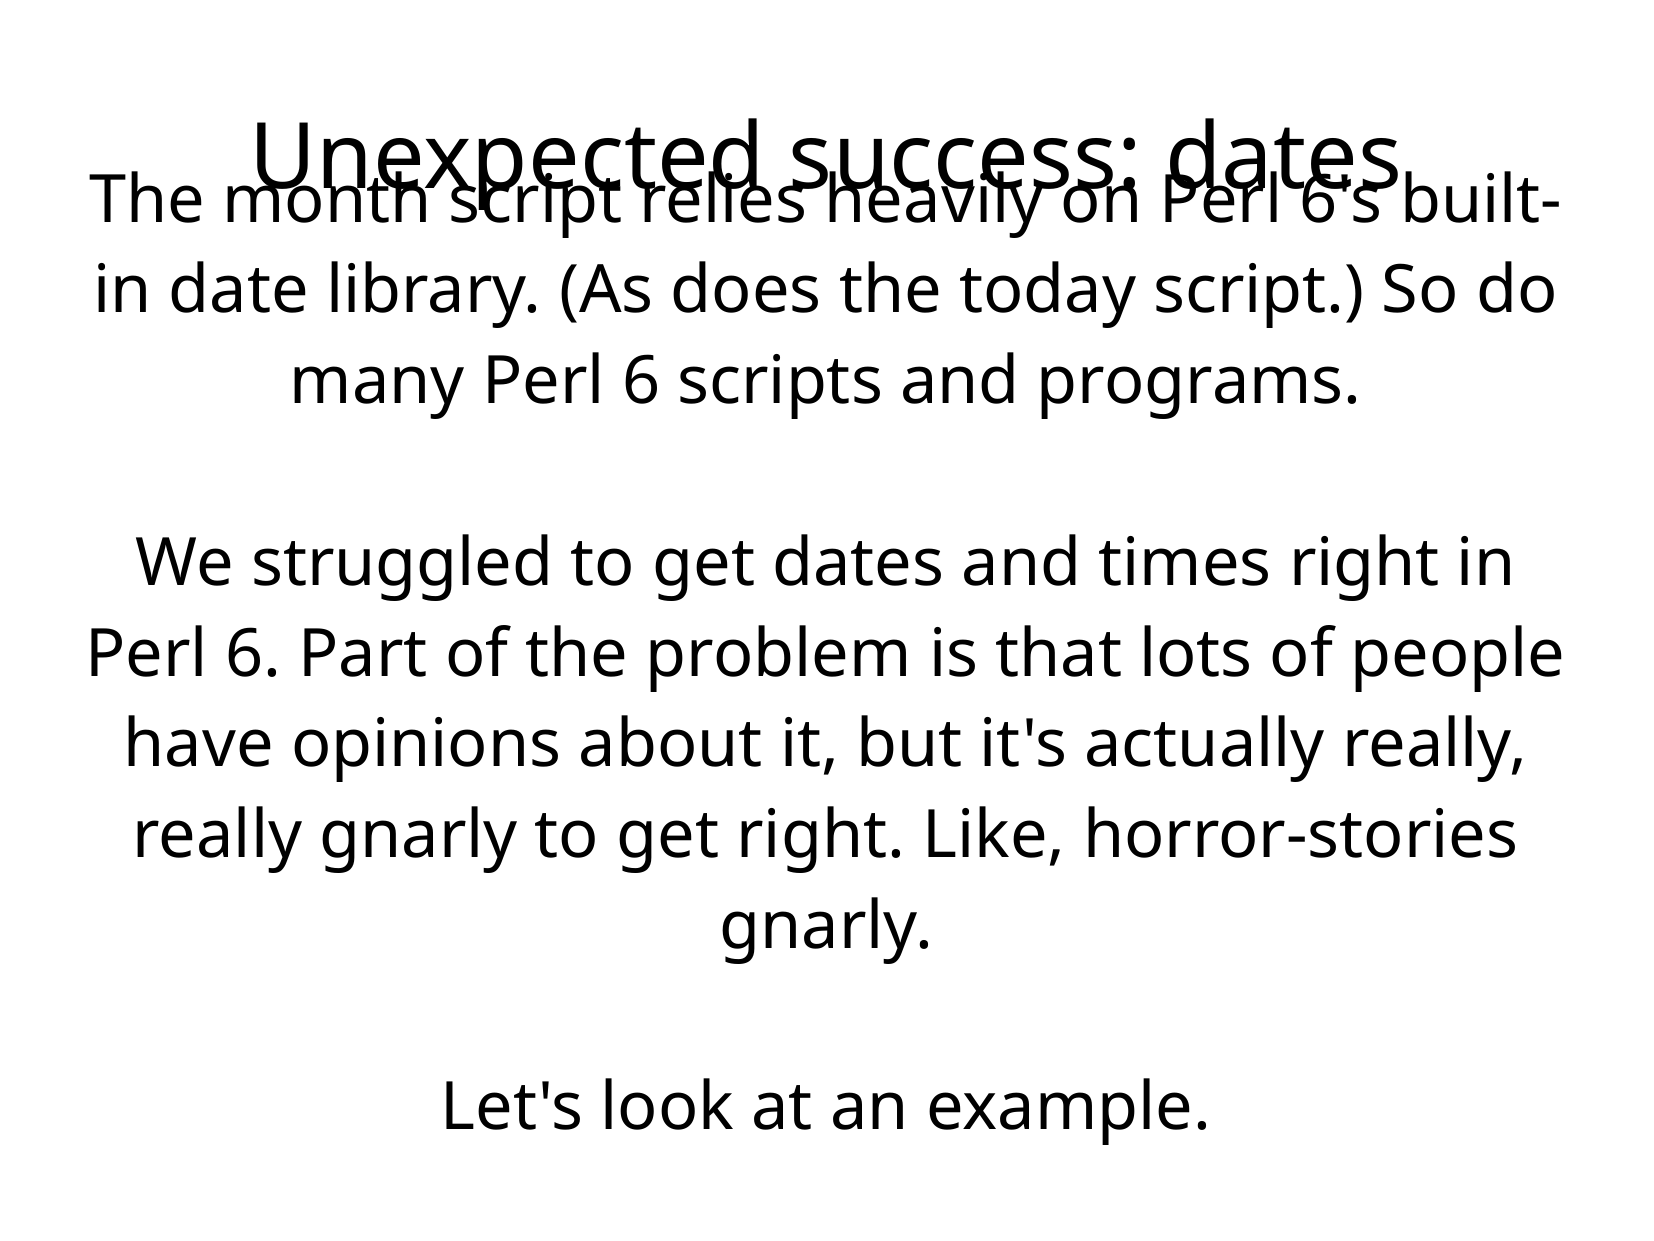

# Unexpected success: dates
The month script relies heavily on Perl 6's built-in date library. (As does the today script.) So do many Perl 6 scripts and programs.
We struggled to get dates and times right in Perl 6. Part of the problem is that lots of people have opinions about it, but it's actually really, really gnarly to get right. Like, horror-stories gnarly.
Let's look at an example.